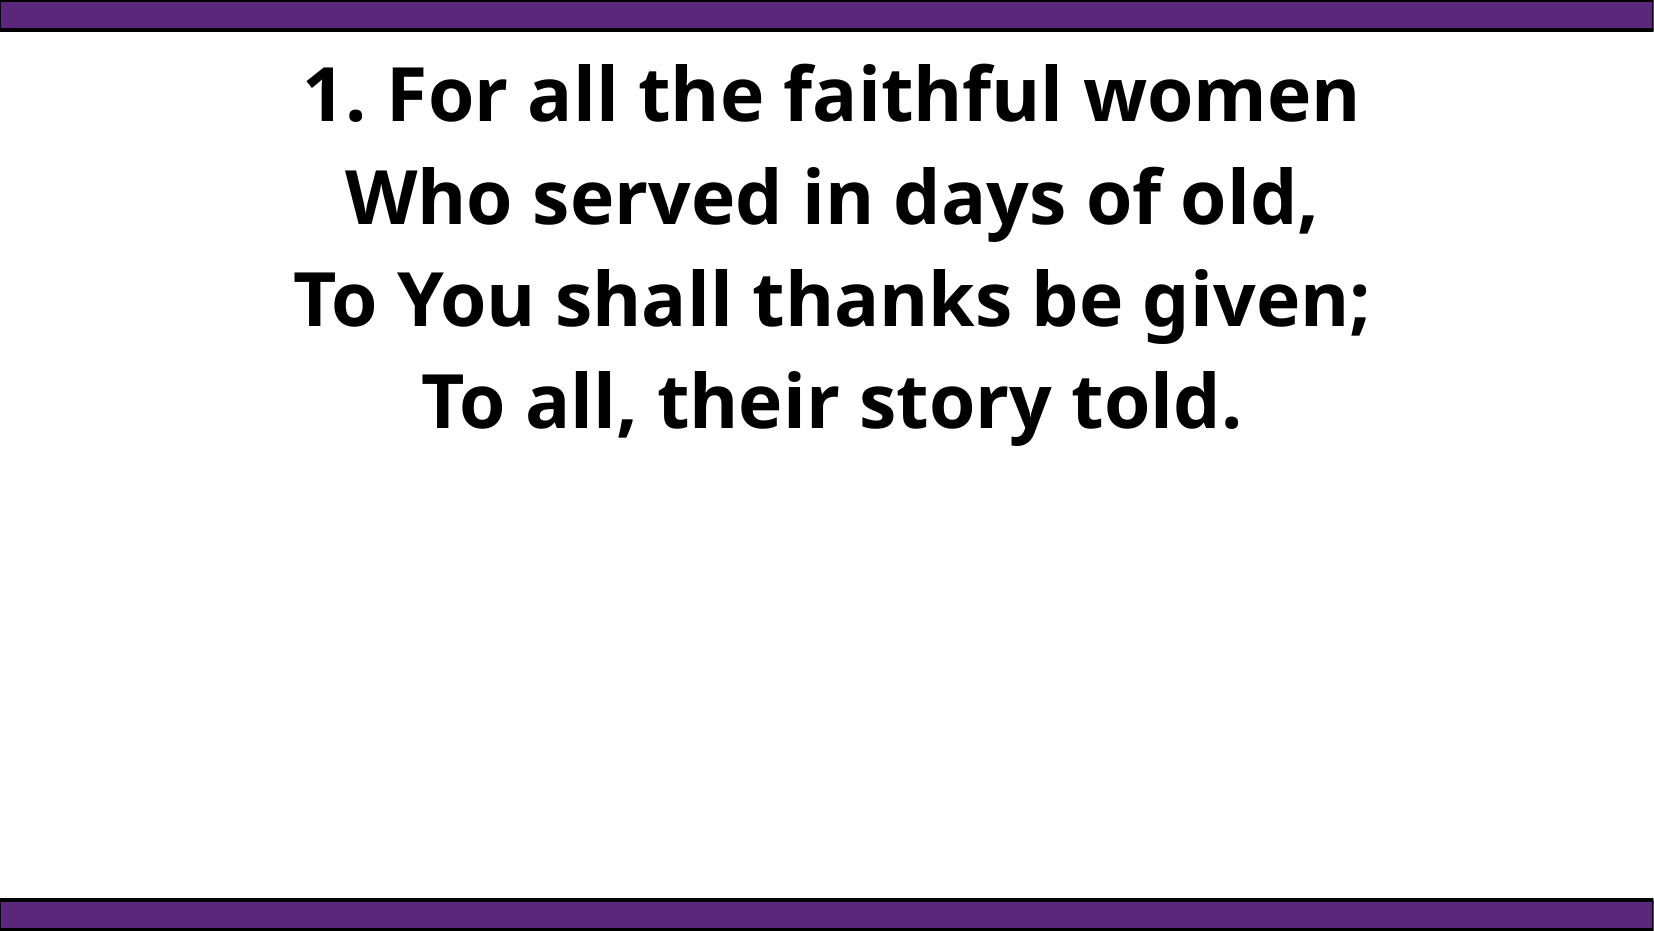

1. For all the faithful women
Who served in days of old,
To You shall thanks be given;
To all, their story told.